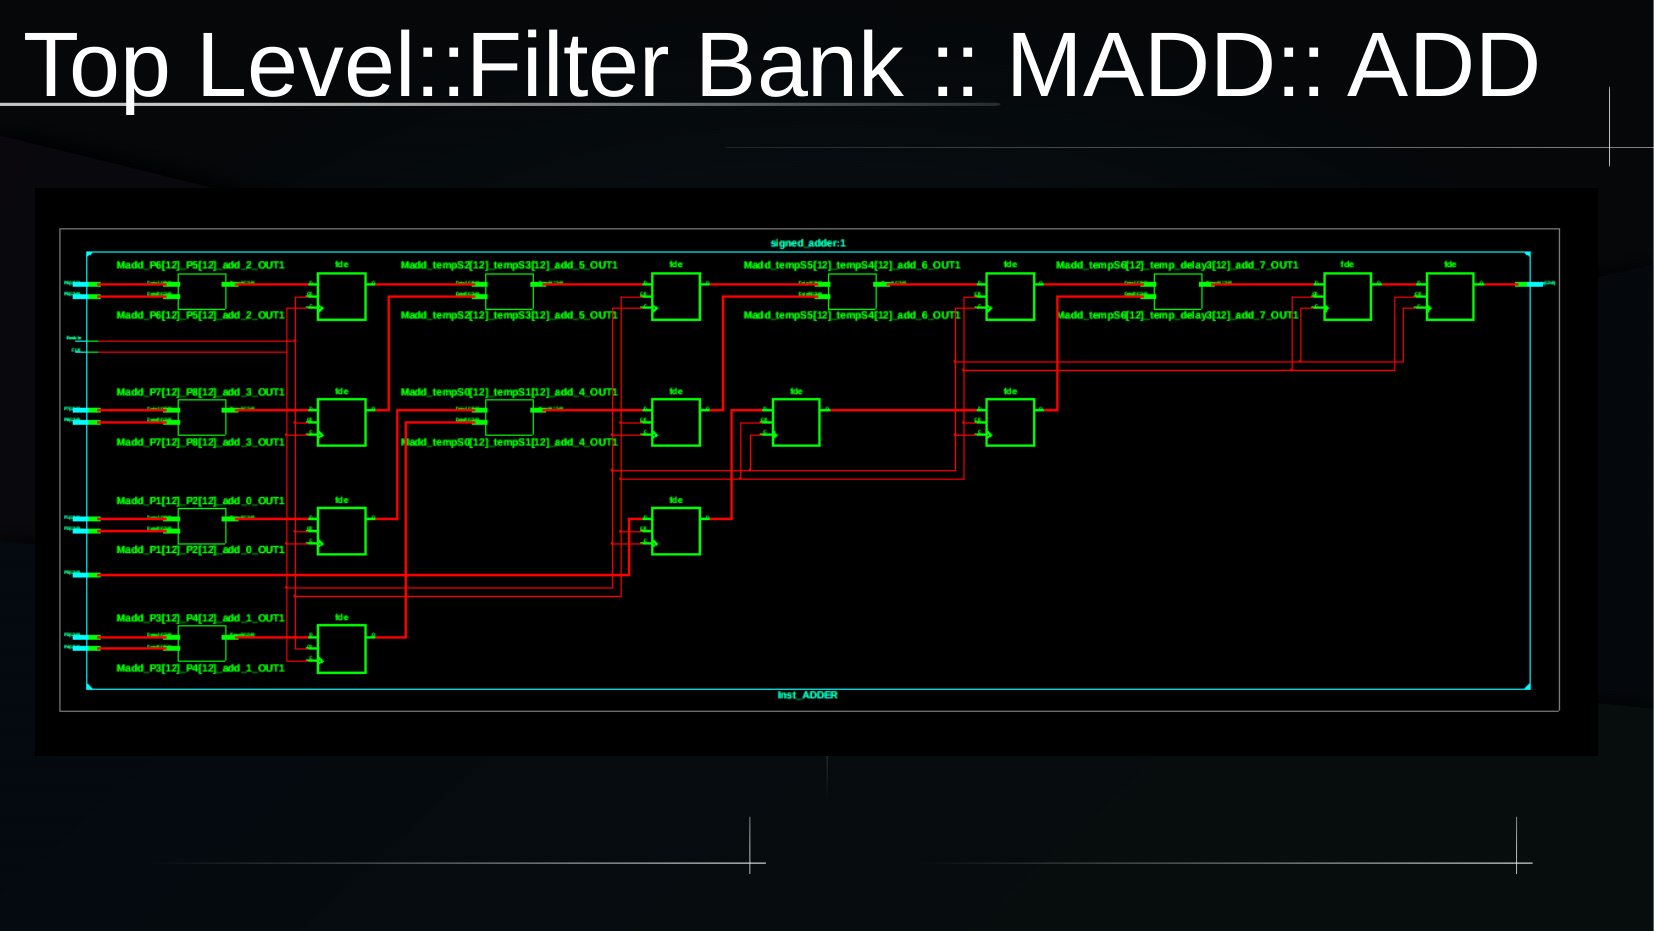

# Top Level::Filter Bank :: MADD:: ADD